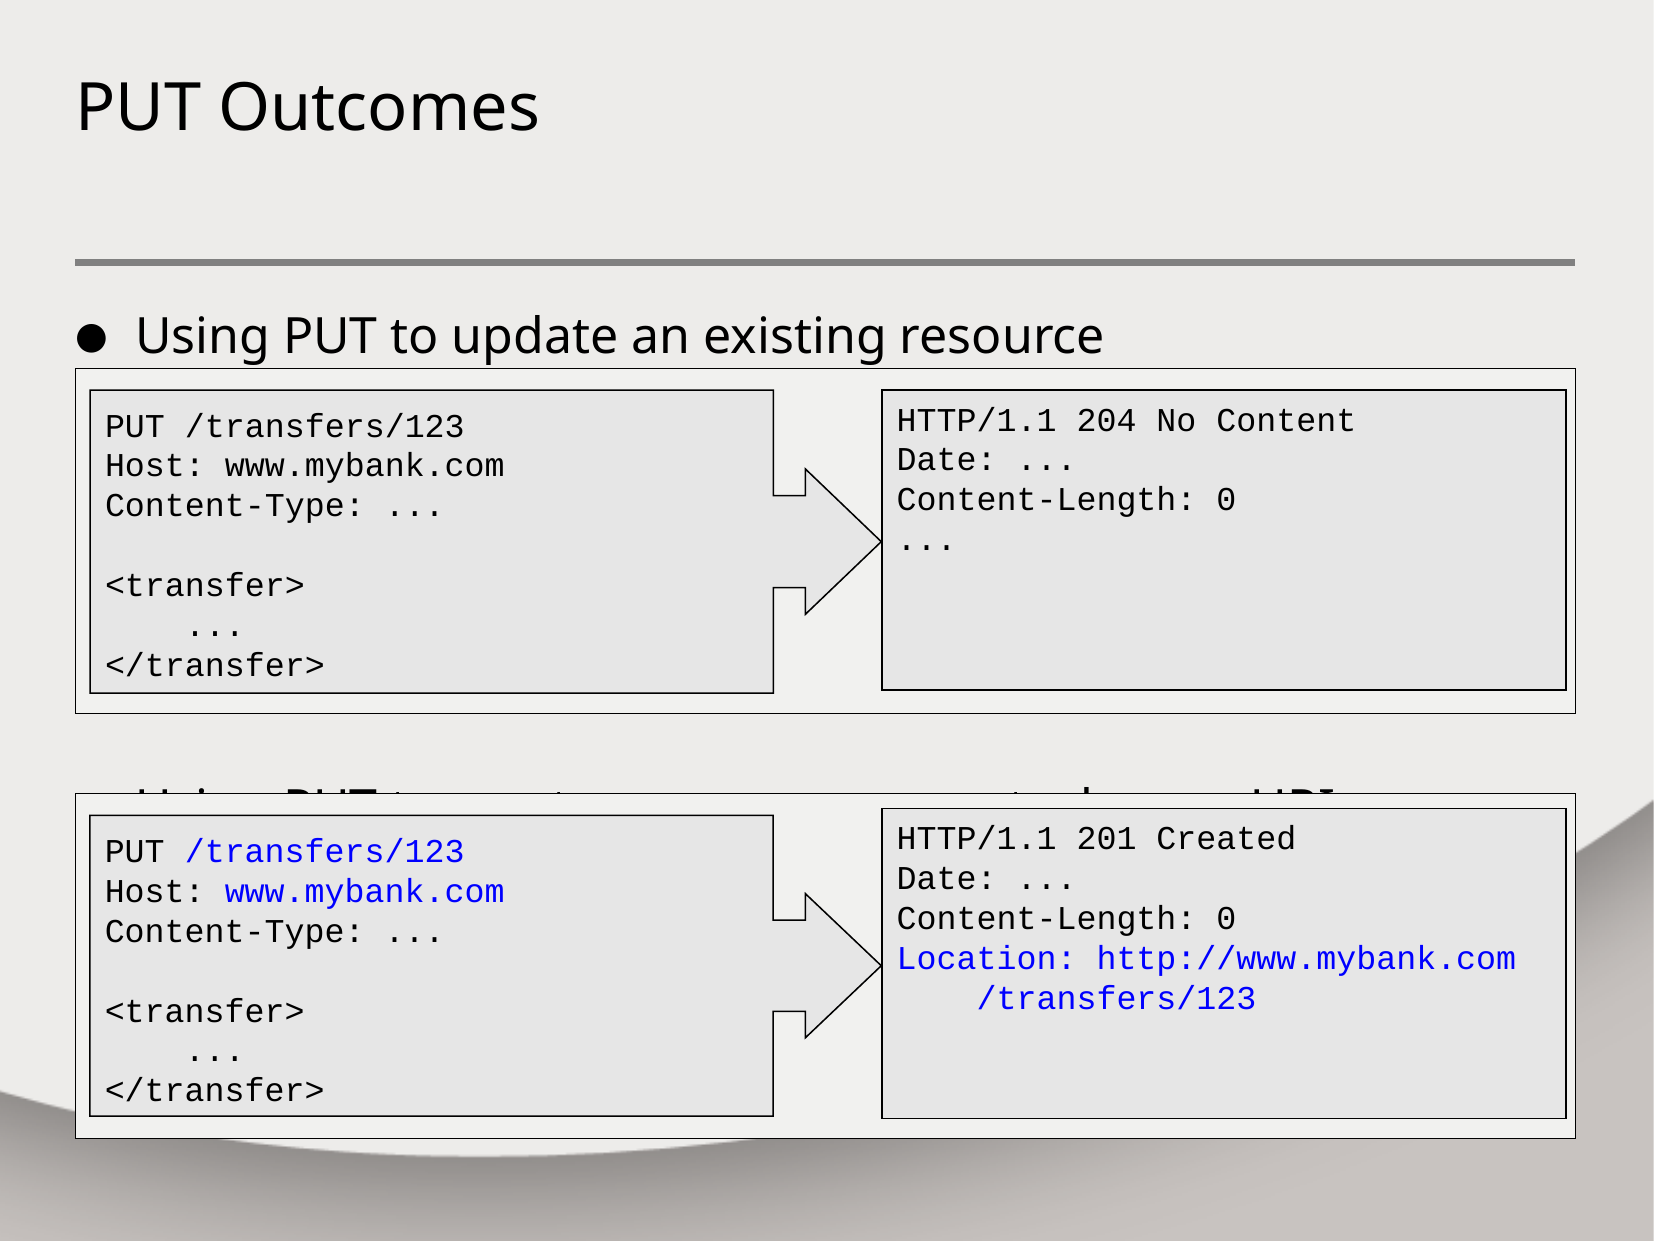

# PUT Outcomes
Using PUT to update an existing resource
Using PUT to create a new resource at a known URI
HTTP/1.1 204 No Content
Date: ...
Content-Length: 0
...
PUT /transfers/123
Host: www.mybank.com
Content-Type: ...
<transfer>
 ...
</transfer>
HTTP/1.1 201 Created
Date: ...
Content-Length: 0
Location: http://www.mybank.com /transfers/123
PUT /transfers/123
Host: www.mybank.com
Content-Type: ...
<transfer>
 ...
</transfer>